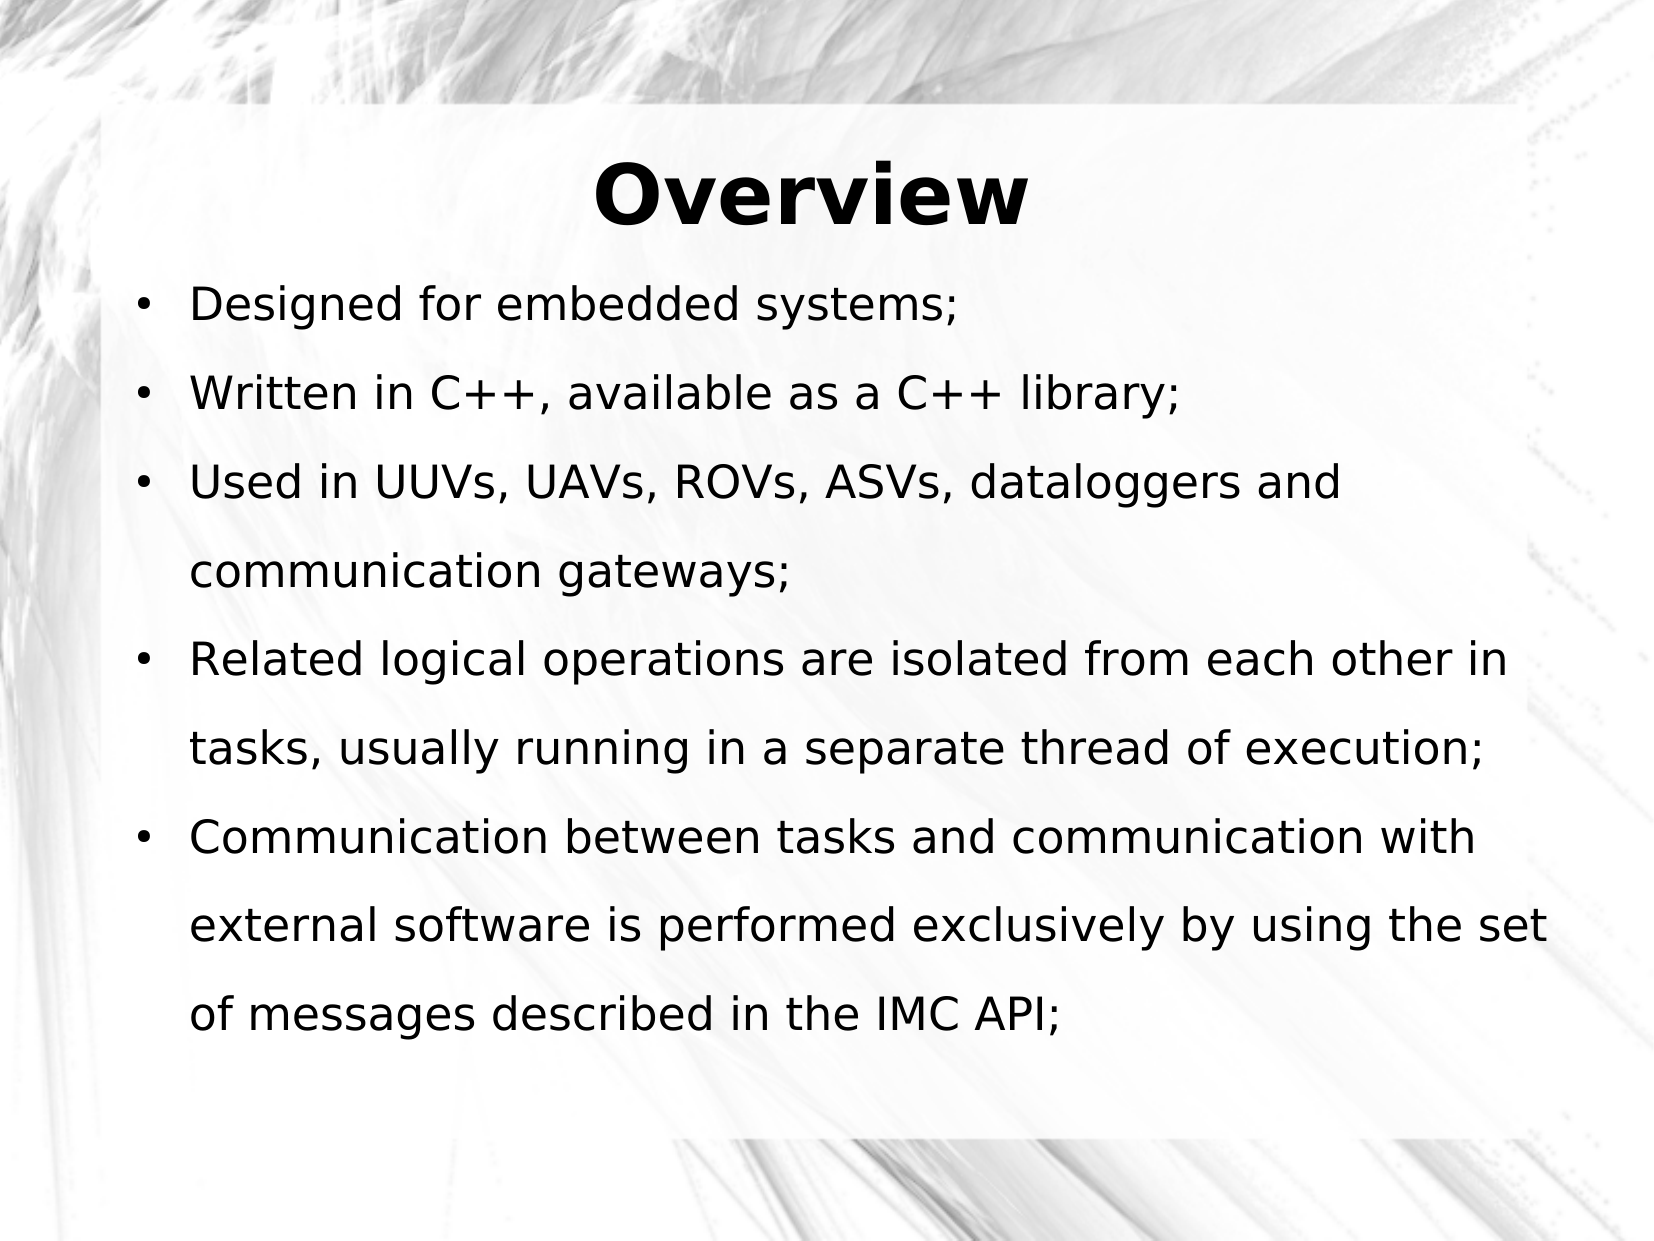

# Overview
Designed for embedded systems;
Written in C++, available as a C++ library;
Used in UUVs, UAVs, ROVs, ASVs, dataloggers and communication gateways;
Related logical operations are isolated from each other in tasks, usually running in a separate thread of execution;
Communication between tasks and communication with external software is performed exclusively by using the set of messages described in the IMC API;